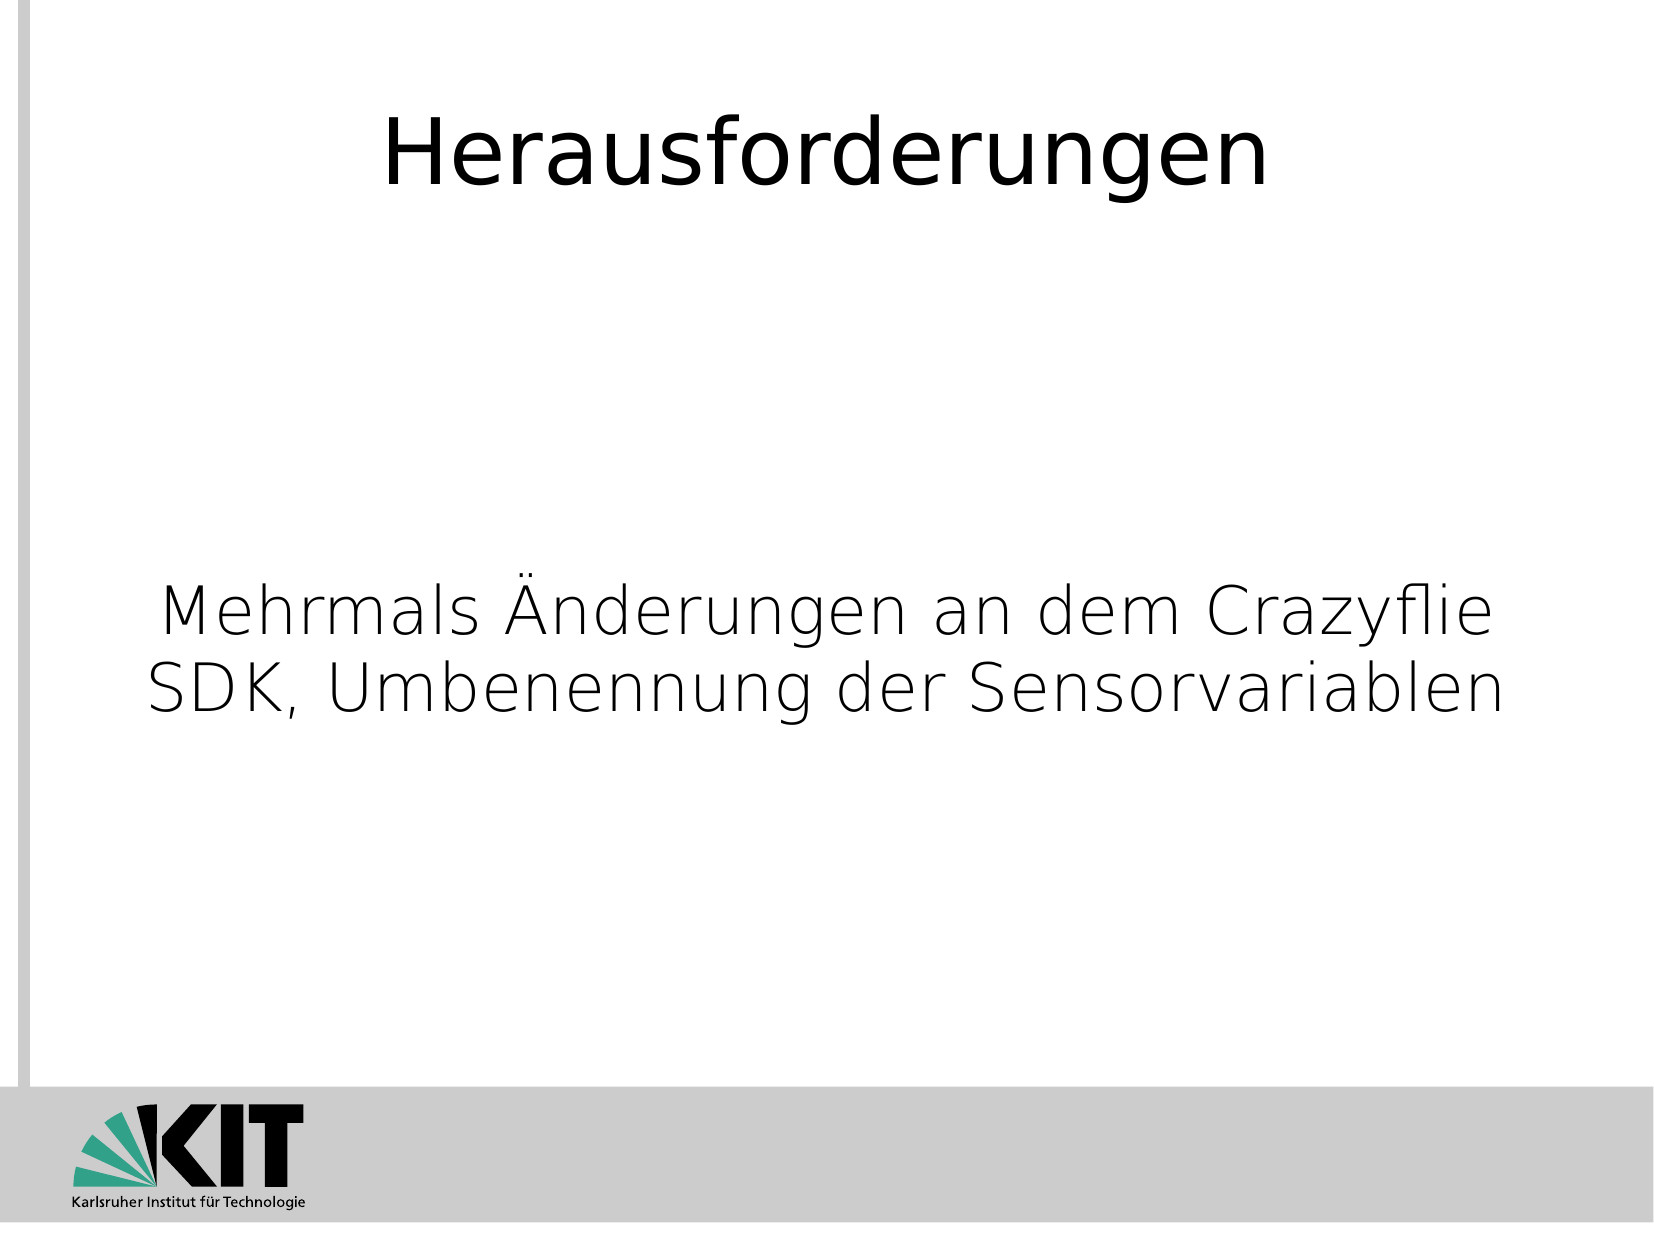

# Herausforderungen
Mehrmals Änderungen an dem Crazyflie SDK, Umbenennung der Sensorvariablen